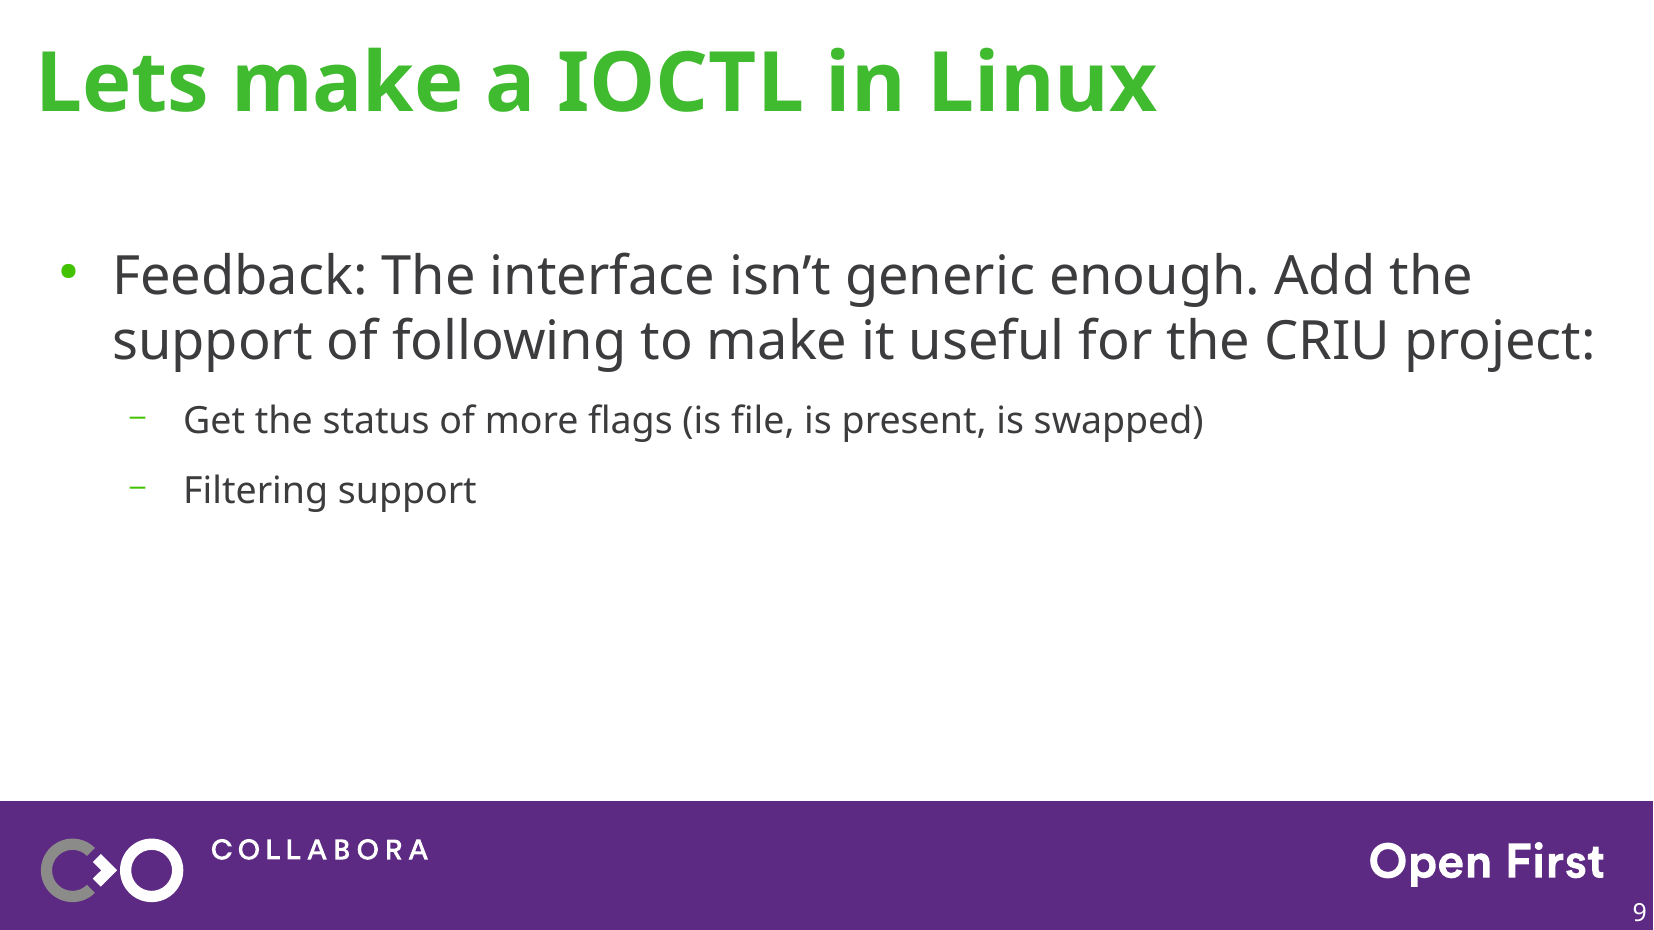

# Lets make a IOCTL in Linux
Feedback: The interface isn’t generic enough. Add the support of following to make it useful for the CRIU project:
Get the status of more flags (is file, is present, is swapped)
Filtering support